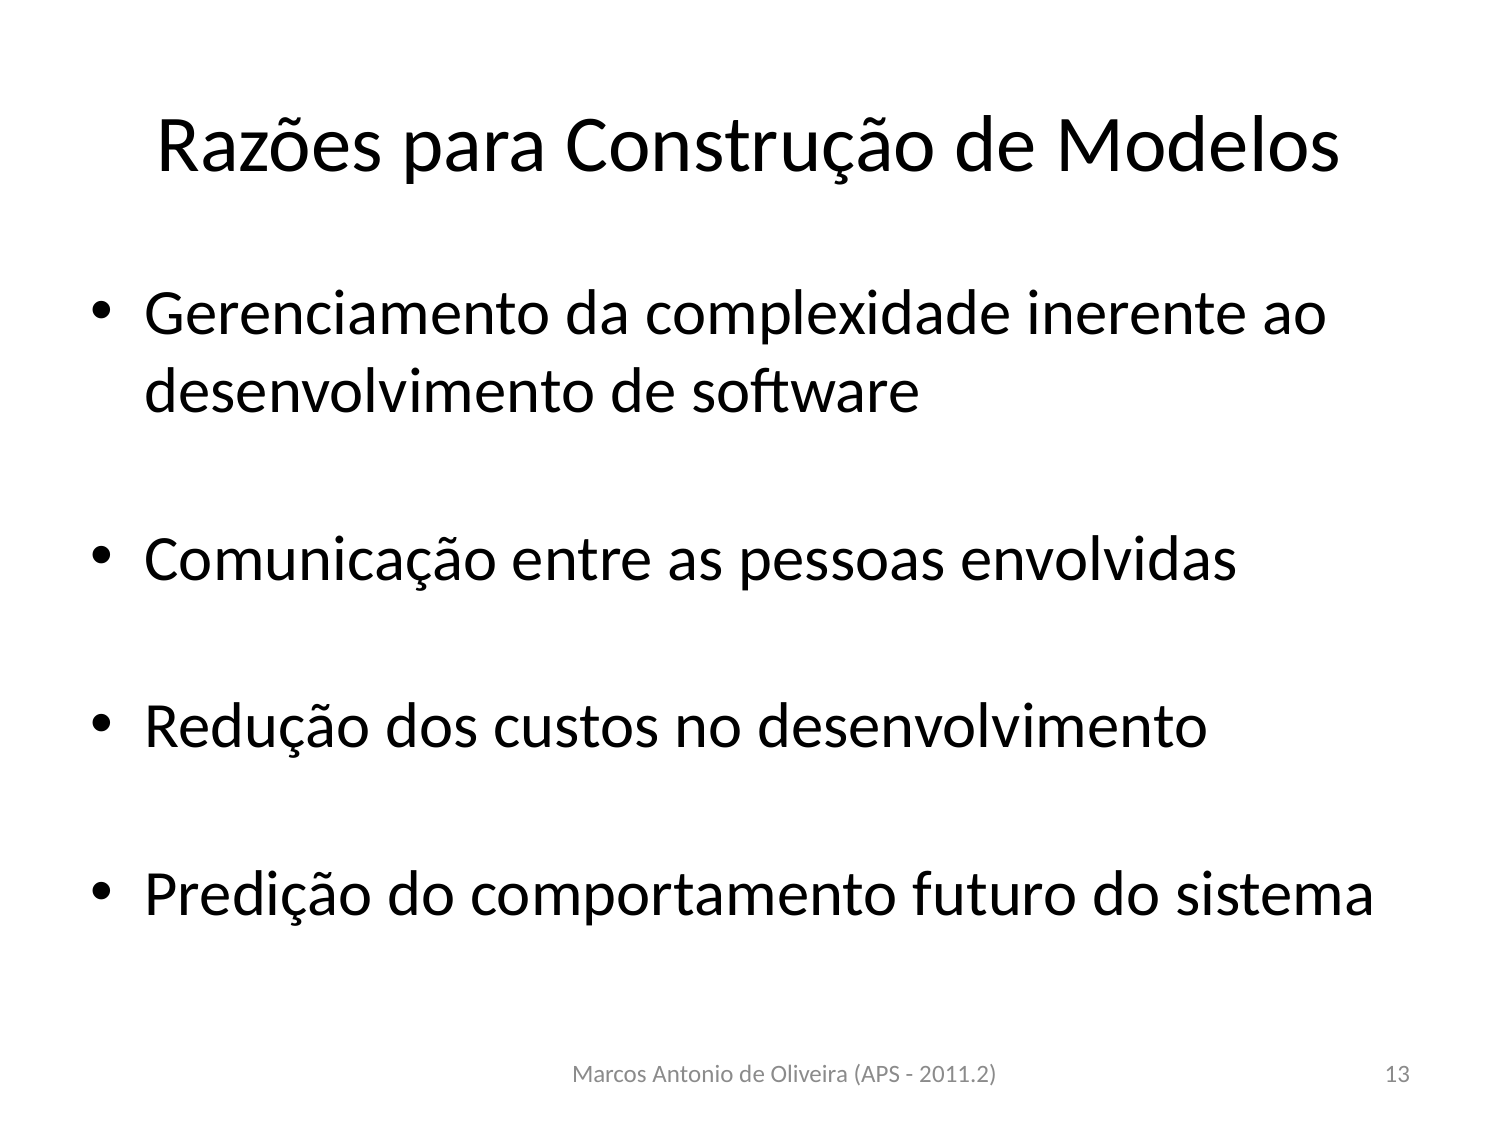

# Razões para Construção de Modelos
Gerenciamento da complexidade inerente ao desenvolvimento de software
Comunicação entre as pessoas envolvidas
Redução dos custos no desenvolvimento
Predição do comportamento futuro do sistema
Marcos Antonio de Oliveira (APS - 2011.2)